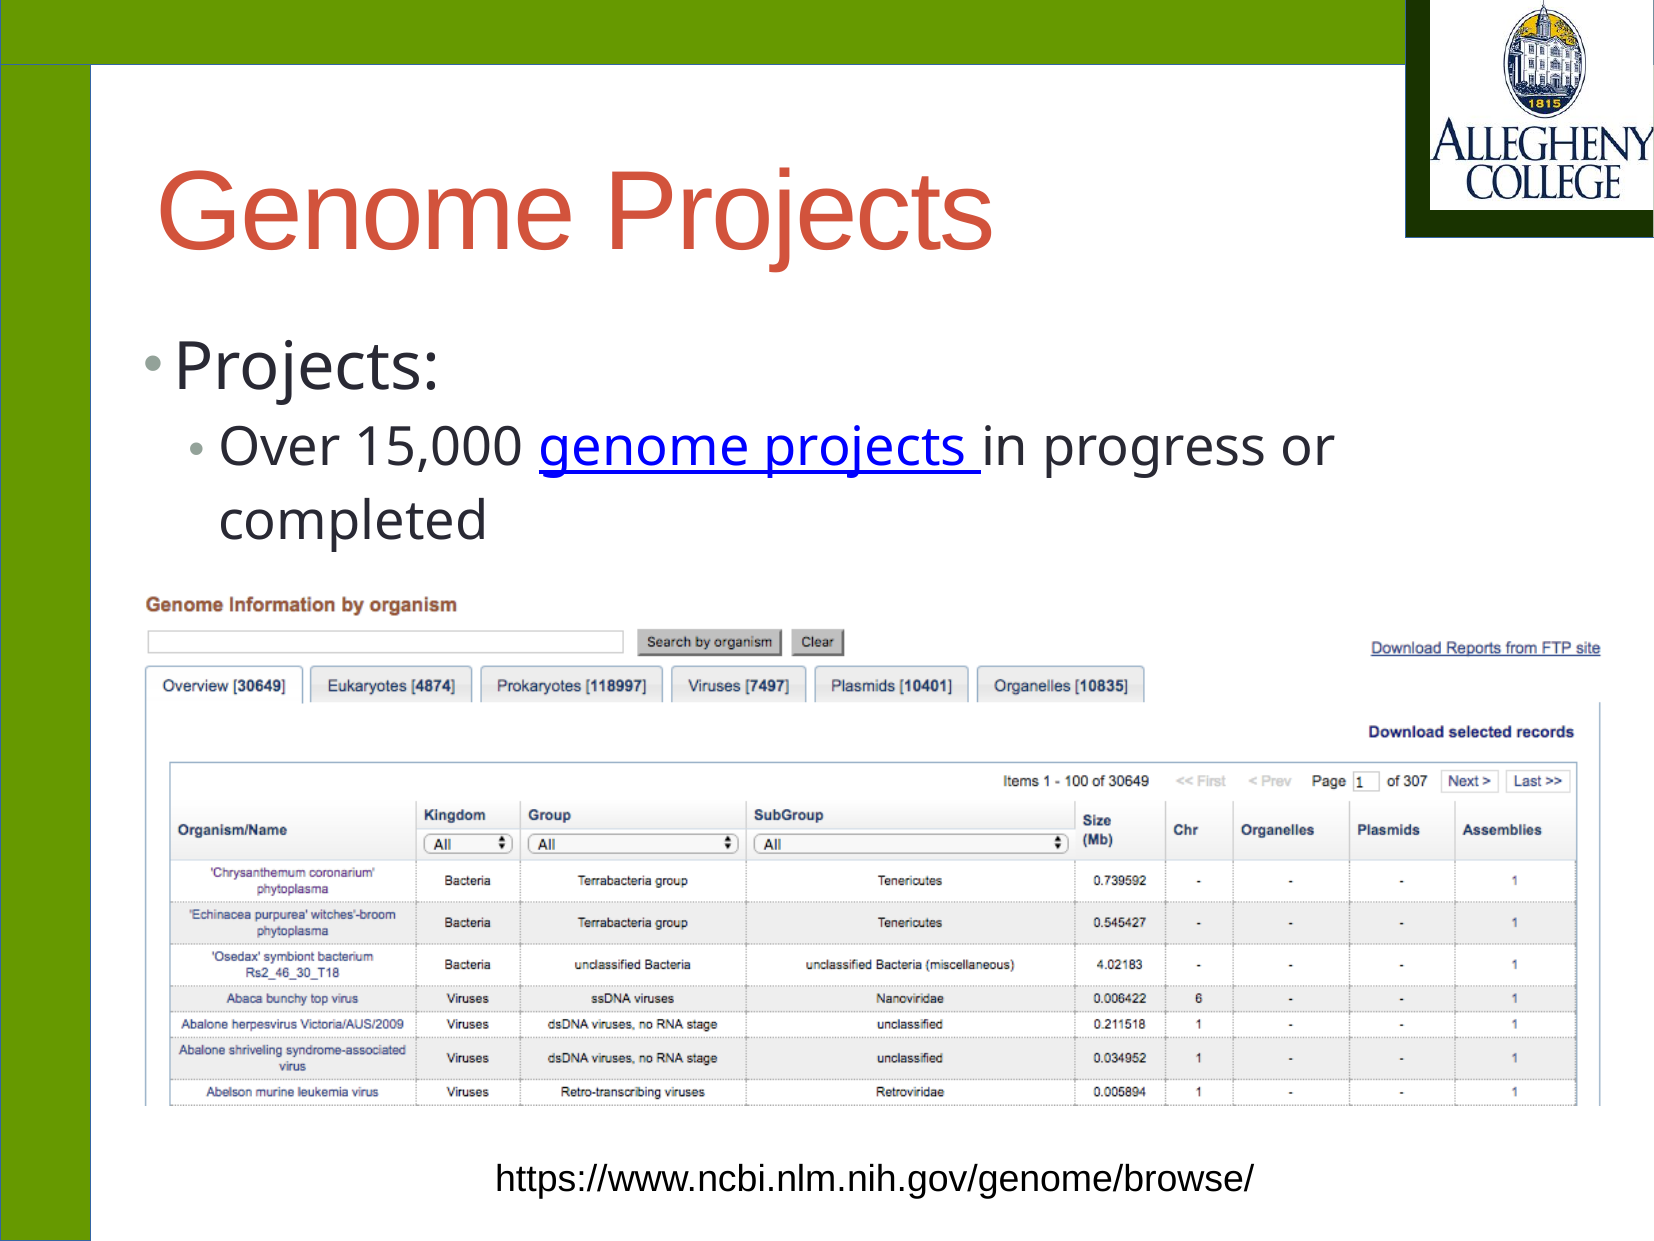

# Genome Projects
Projects:
Over 15,000 genome projects in progress or completed
https://www.ncbi.nlm.nih.gov/genome/browse/
Cancer Genomics
Shotgun Metagenomics